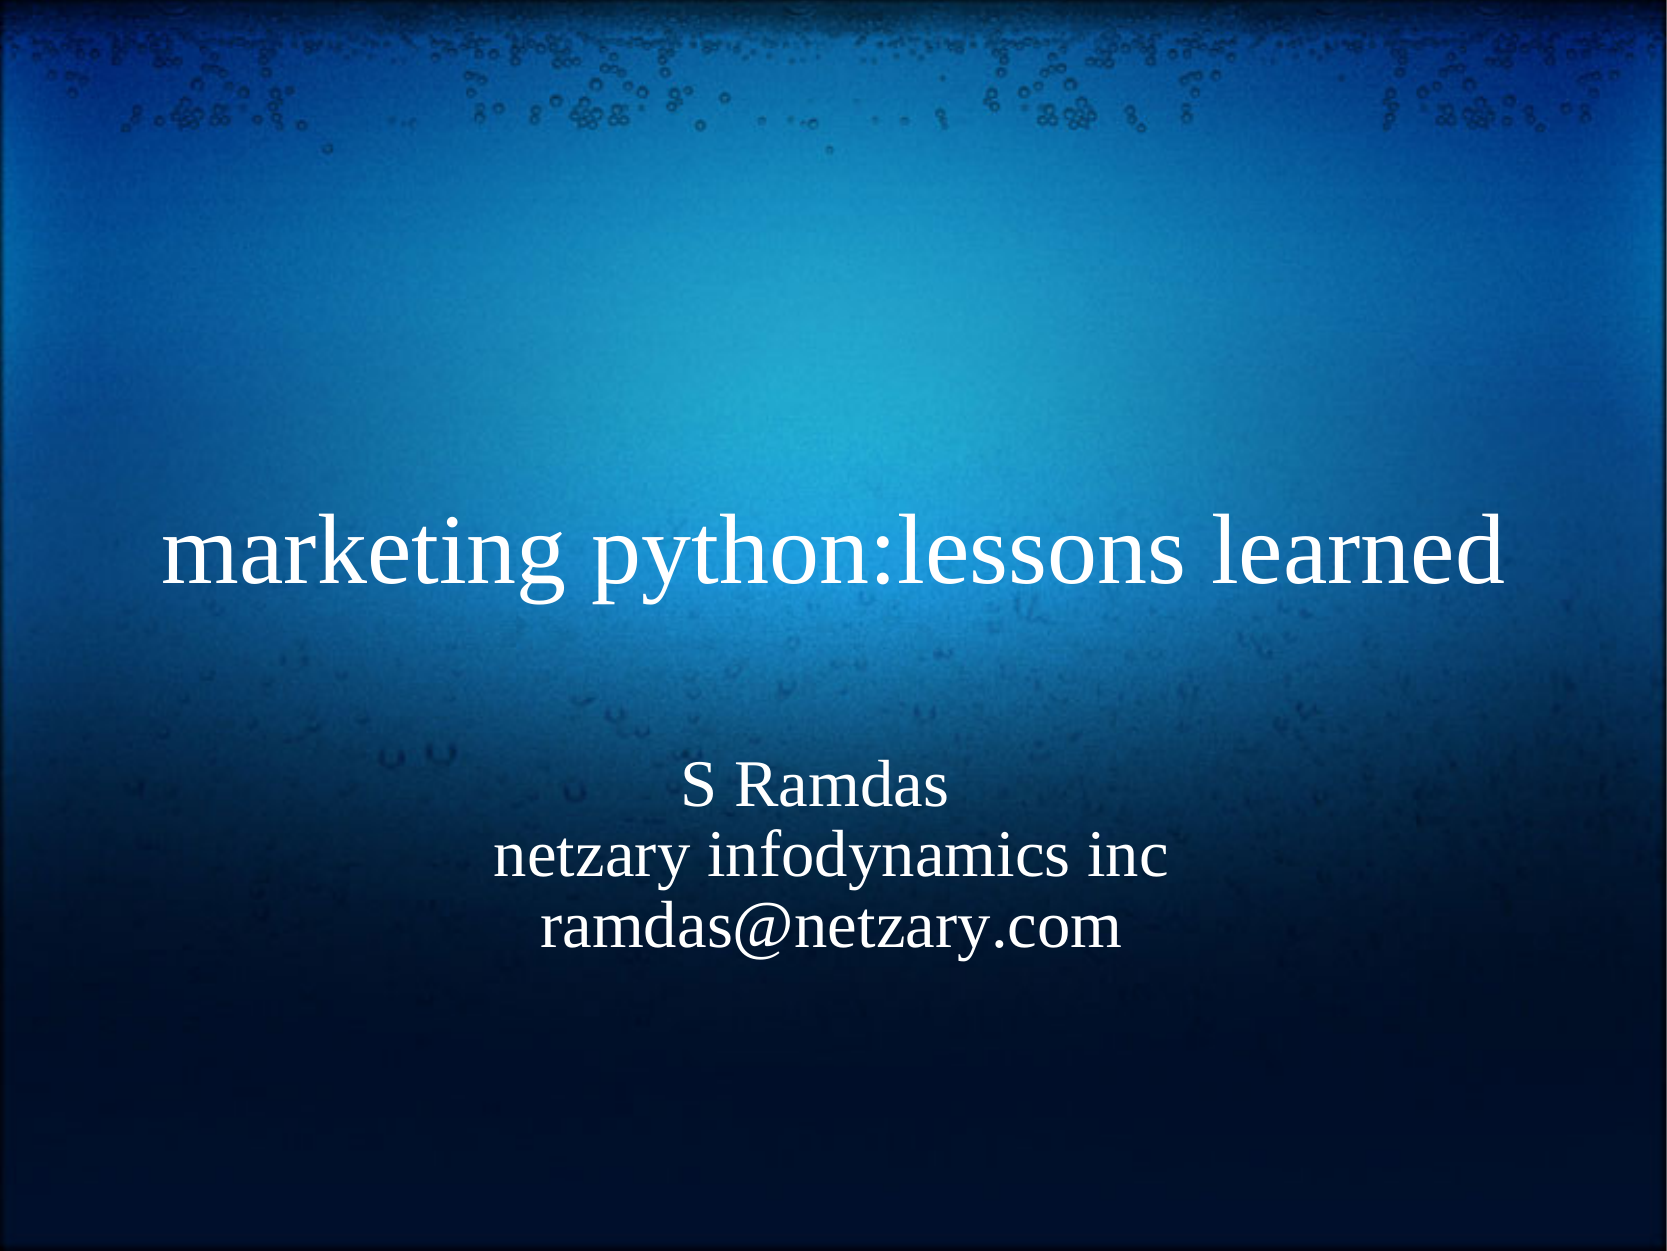

# marketing python:lessons learned
S Ramdas
netzary infodynamics inc
ramdas@netzary.com